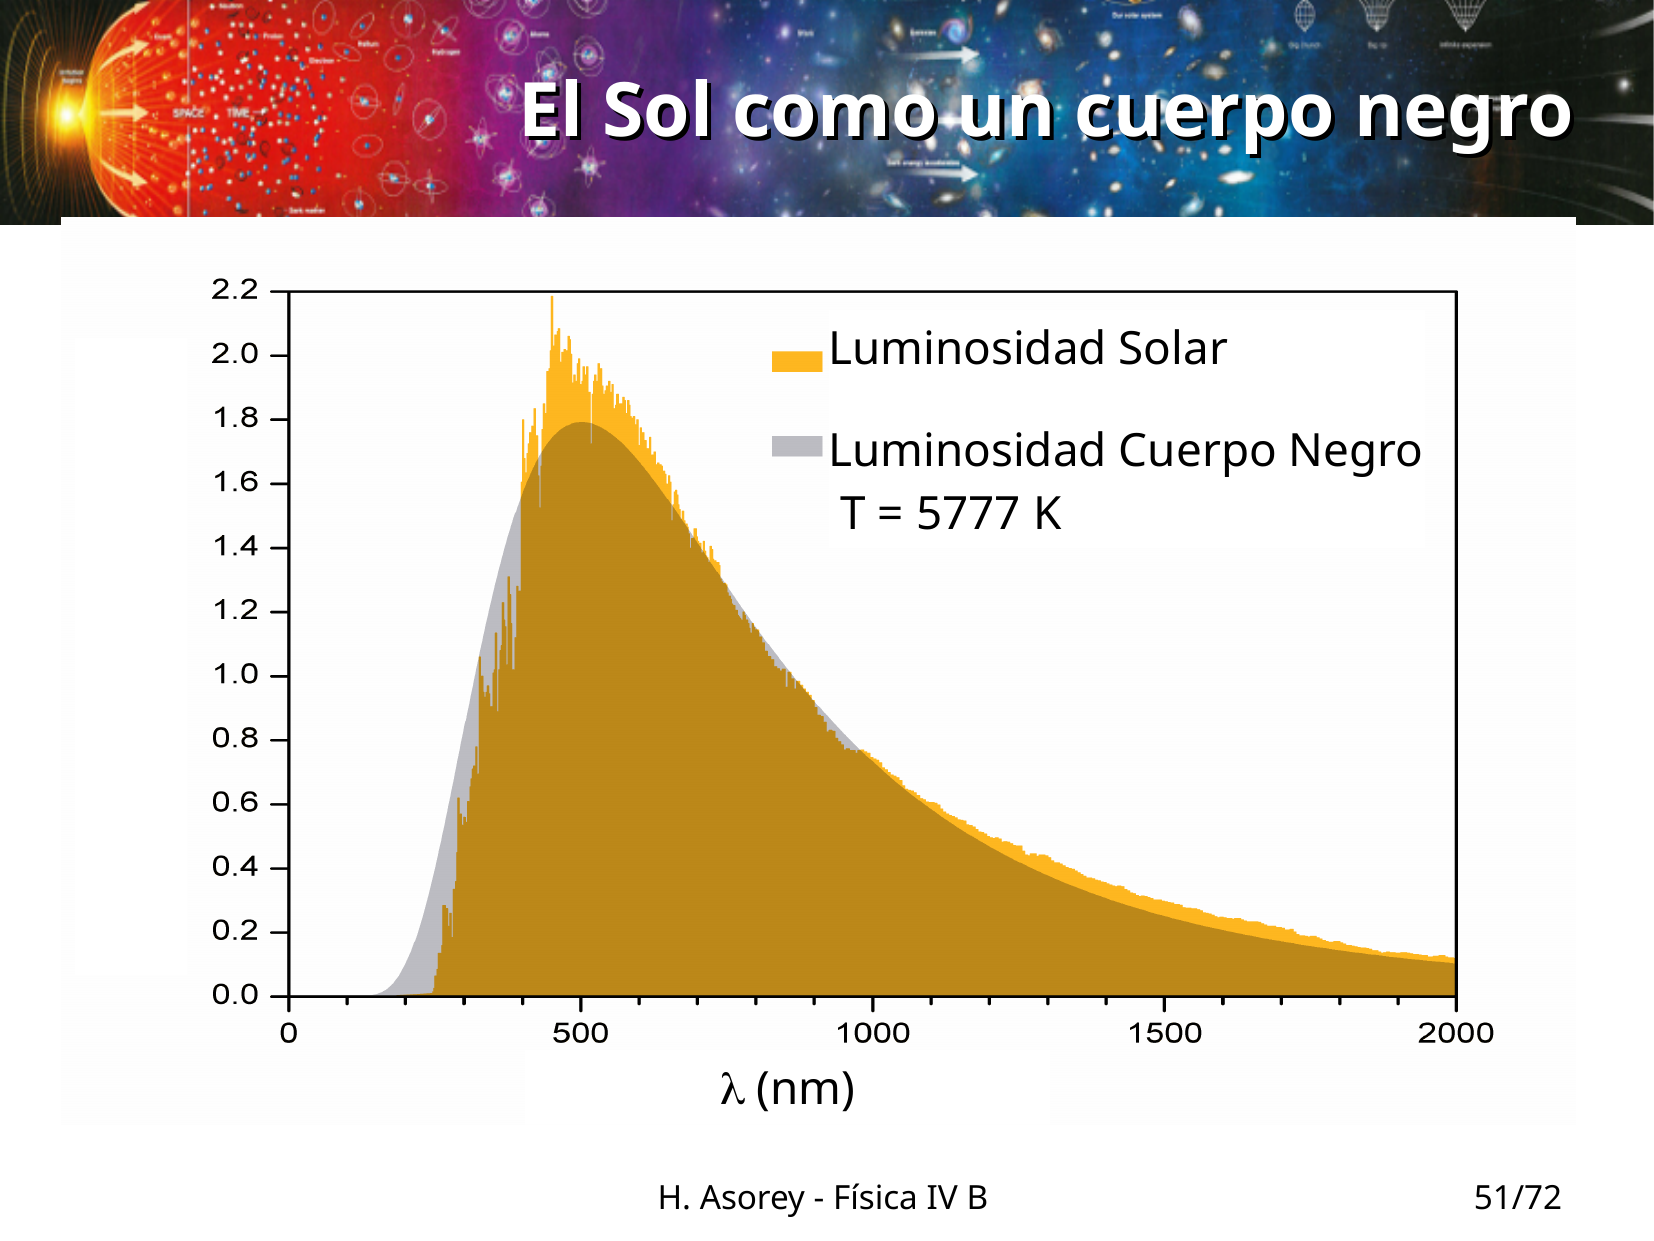

El Sol como un cuerpo negro
# Luminosidad Solar Luminosidad Cuerpo Negro T = 5777 K
l (nm)
H. Asorey - Física IV B
51